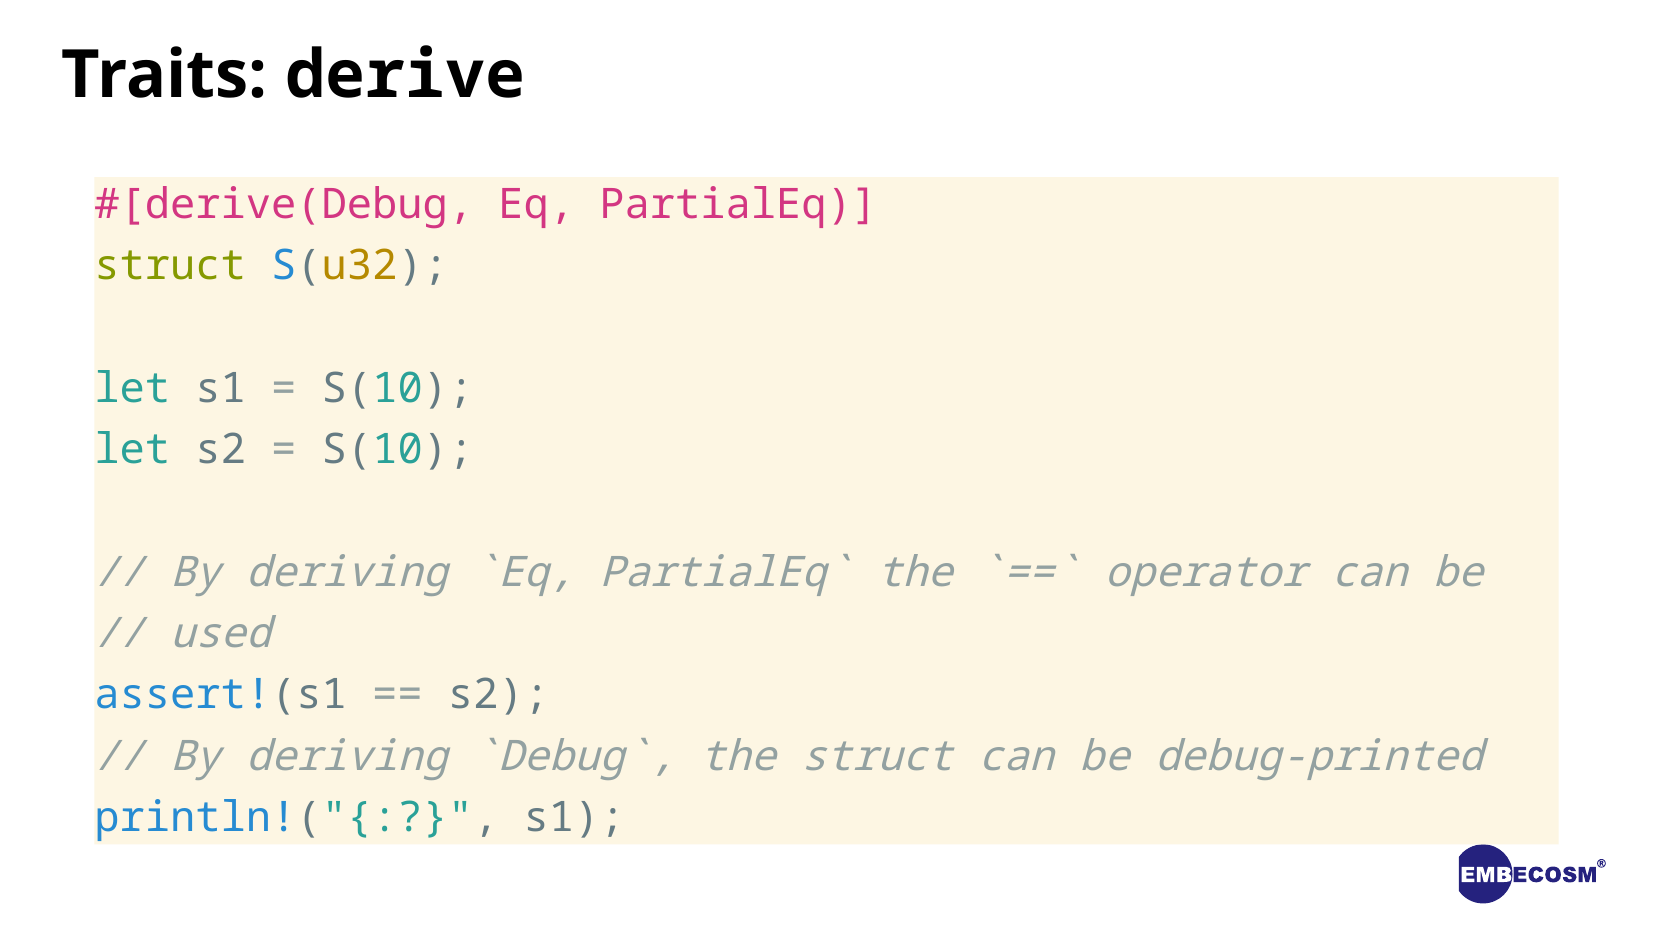

# Traits: derive
#[derive(Debug, Eq, PartialEq)]
struct S(u32);
let s1 = S(10);
let s2 = S(10);
// By deriving `Eq, PartialEq` the `==` operator can be
// used
assert!(s1 == s2);
// By deriving `Debug`, the struct can be debug-printed
println!("{:?}", s1);